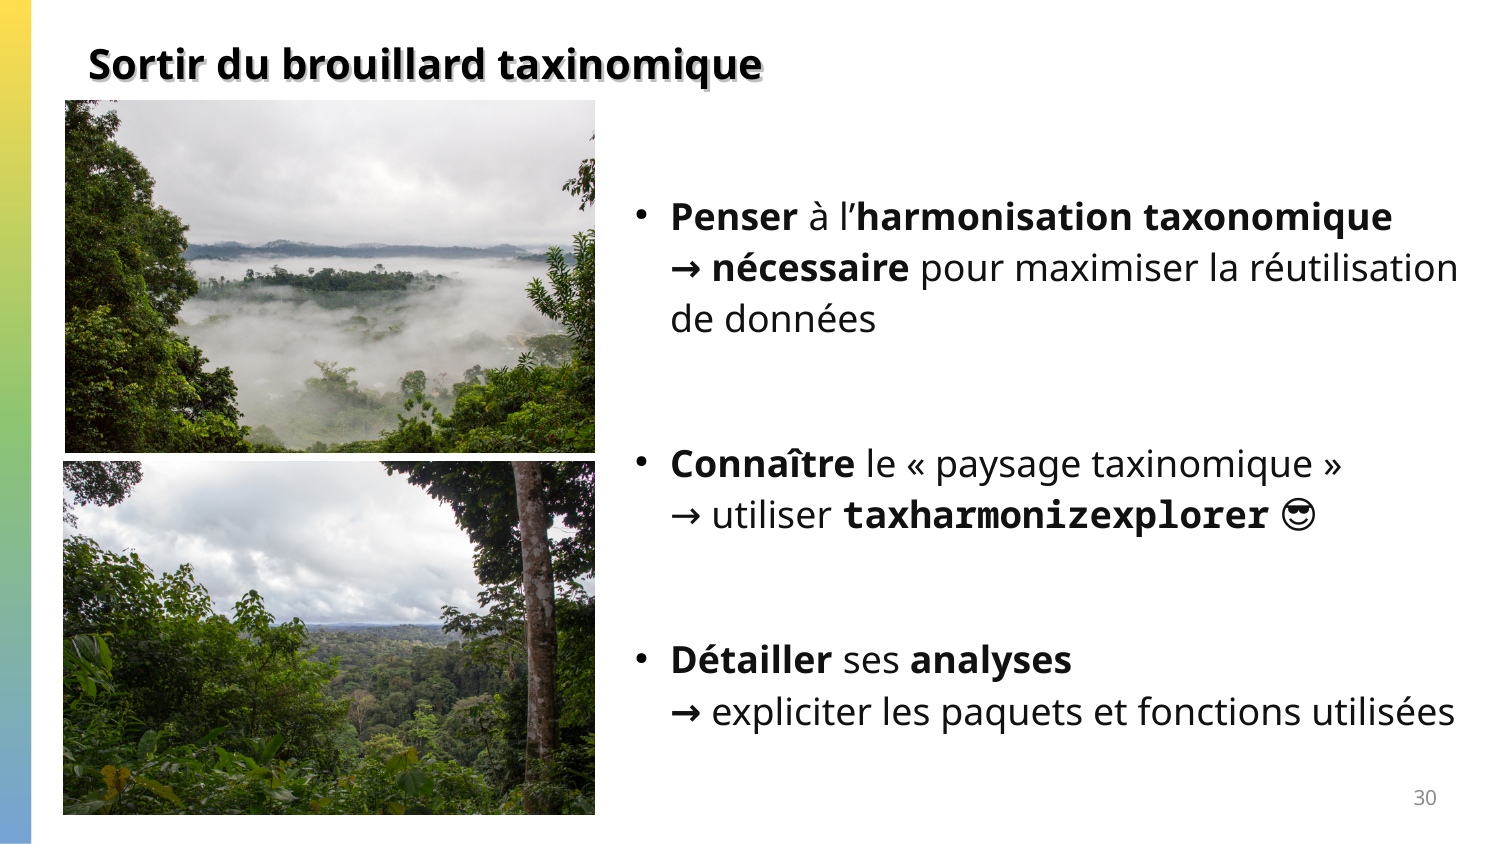

# Sortir du brouillard taxinomique
Penser à l’harmonisation taxonomique
→ nécessaire pour maximiser la réutilisation de données
Connaître le « paysage taxinomique »
→ utiliser taxharmonizexplorer 😎
Détailler ses analyses
→ expliciter les paquets et fonctions utilisées